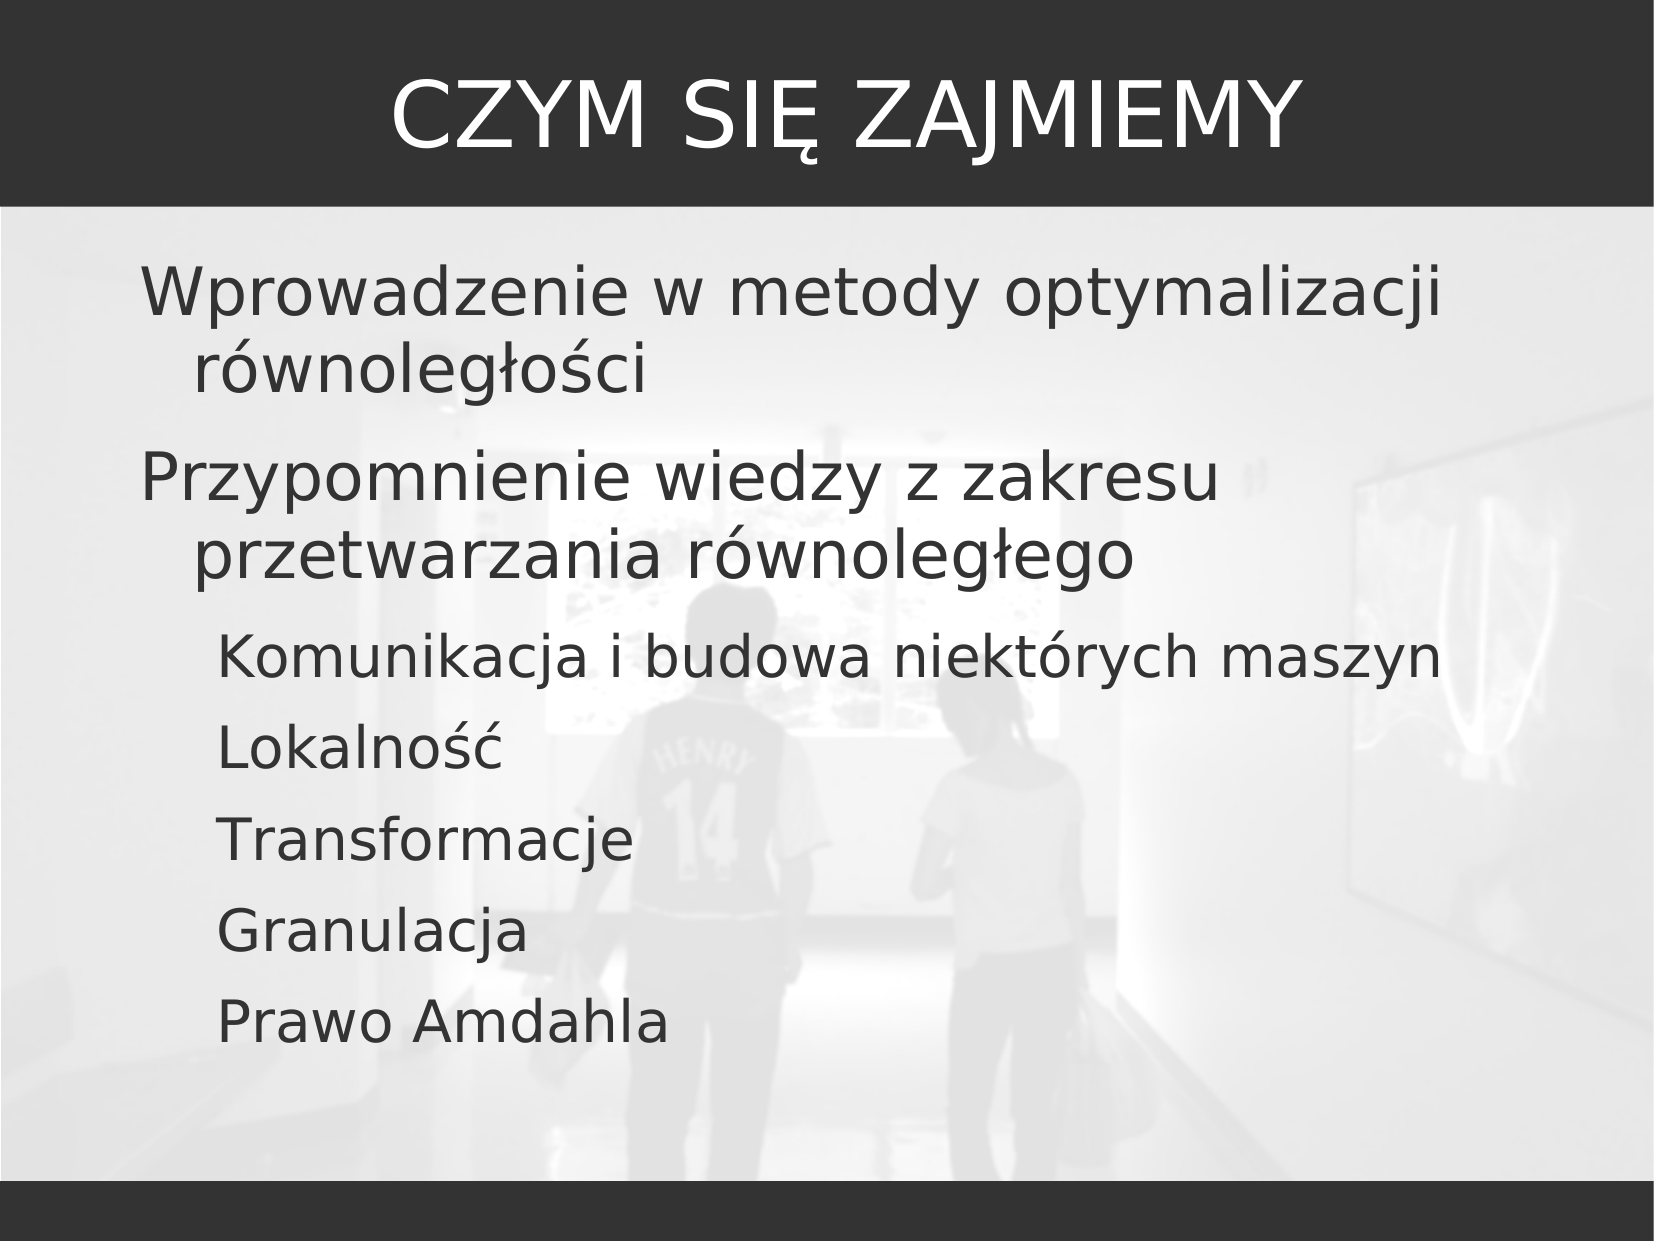

# CZYM SIĘ ZAJMIEMY
Wprowadzenie w metody optymalizacji równoległości
Przypomnienie wiedzy z zakresu przetwarzania równoległego
Komunikacja i budowa niektórych maszyn
Lokalność
Transformacje
Granulacja
Prawo Amdahla